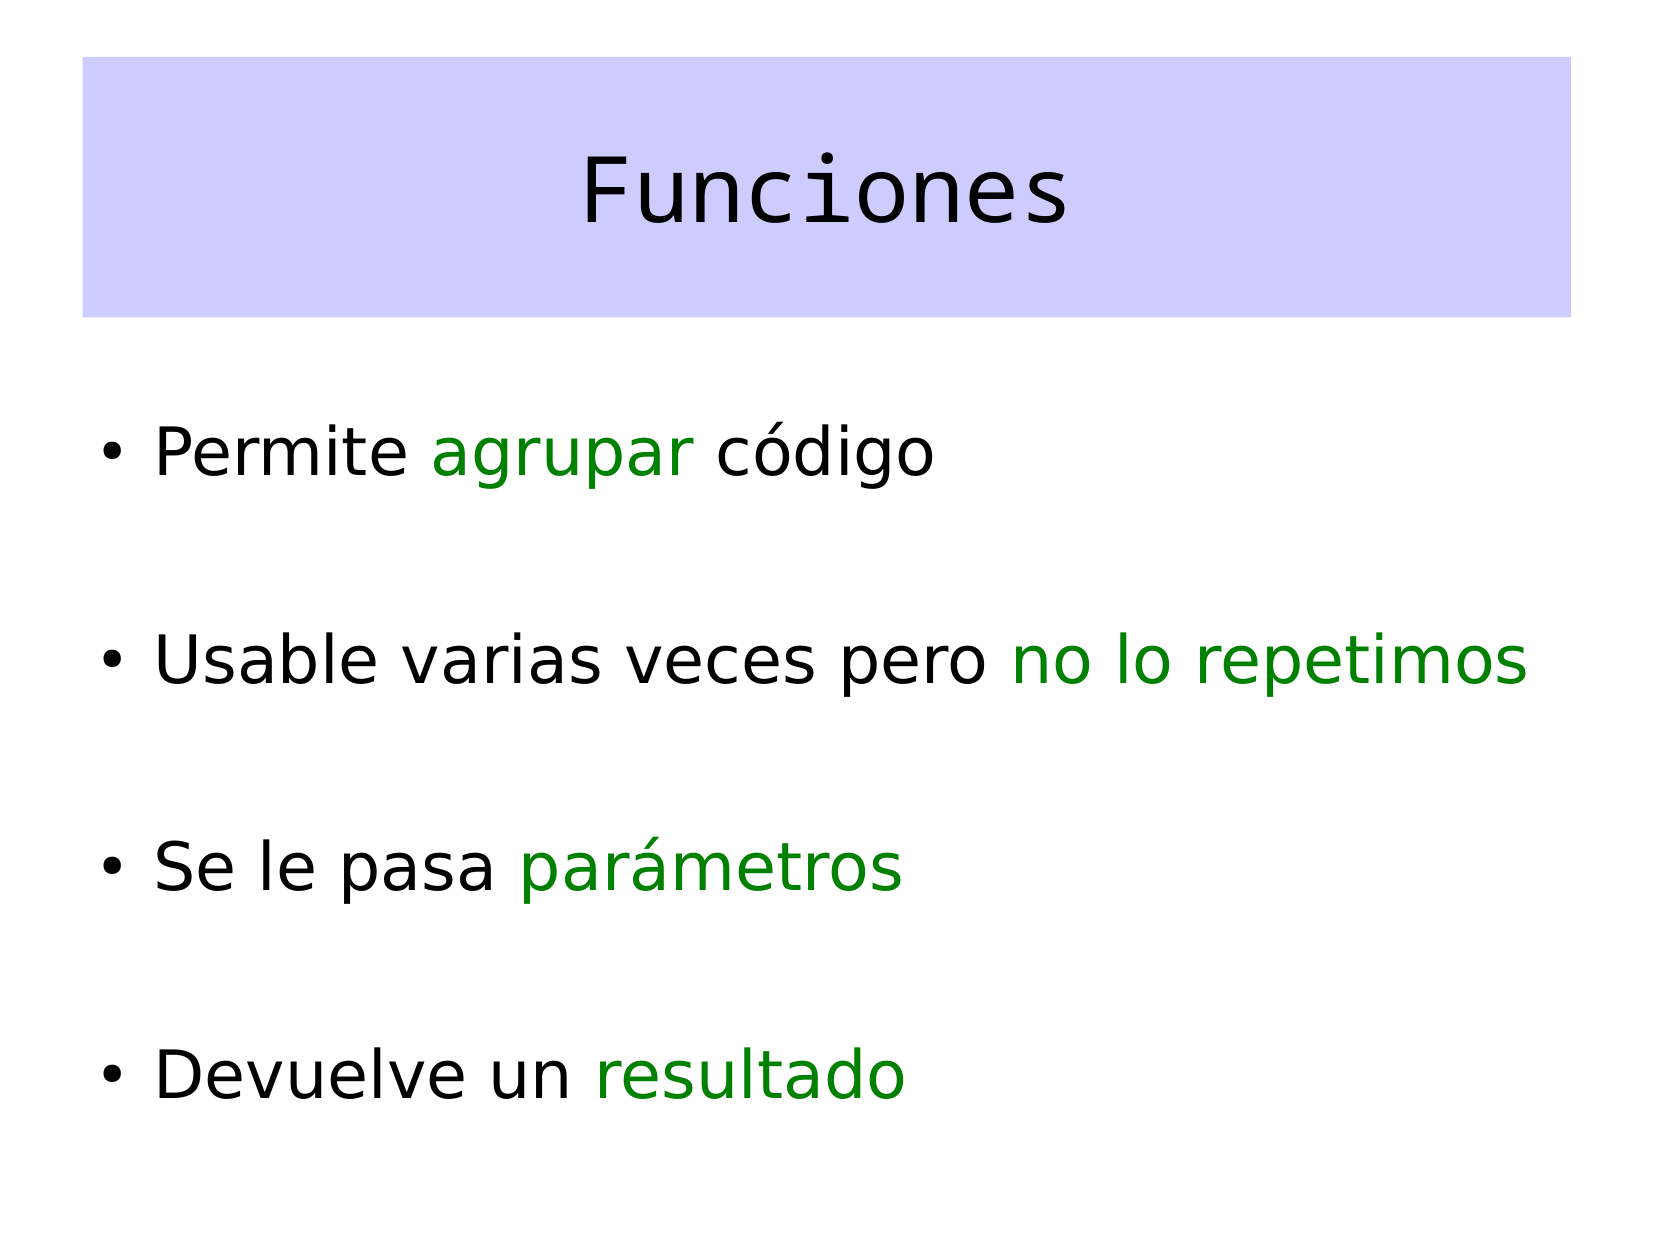

# Funciones
Permite agrupar código
Usable varias veces pero no lo repetimos
Se le pasa parámetros
Devuelve un resultado